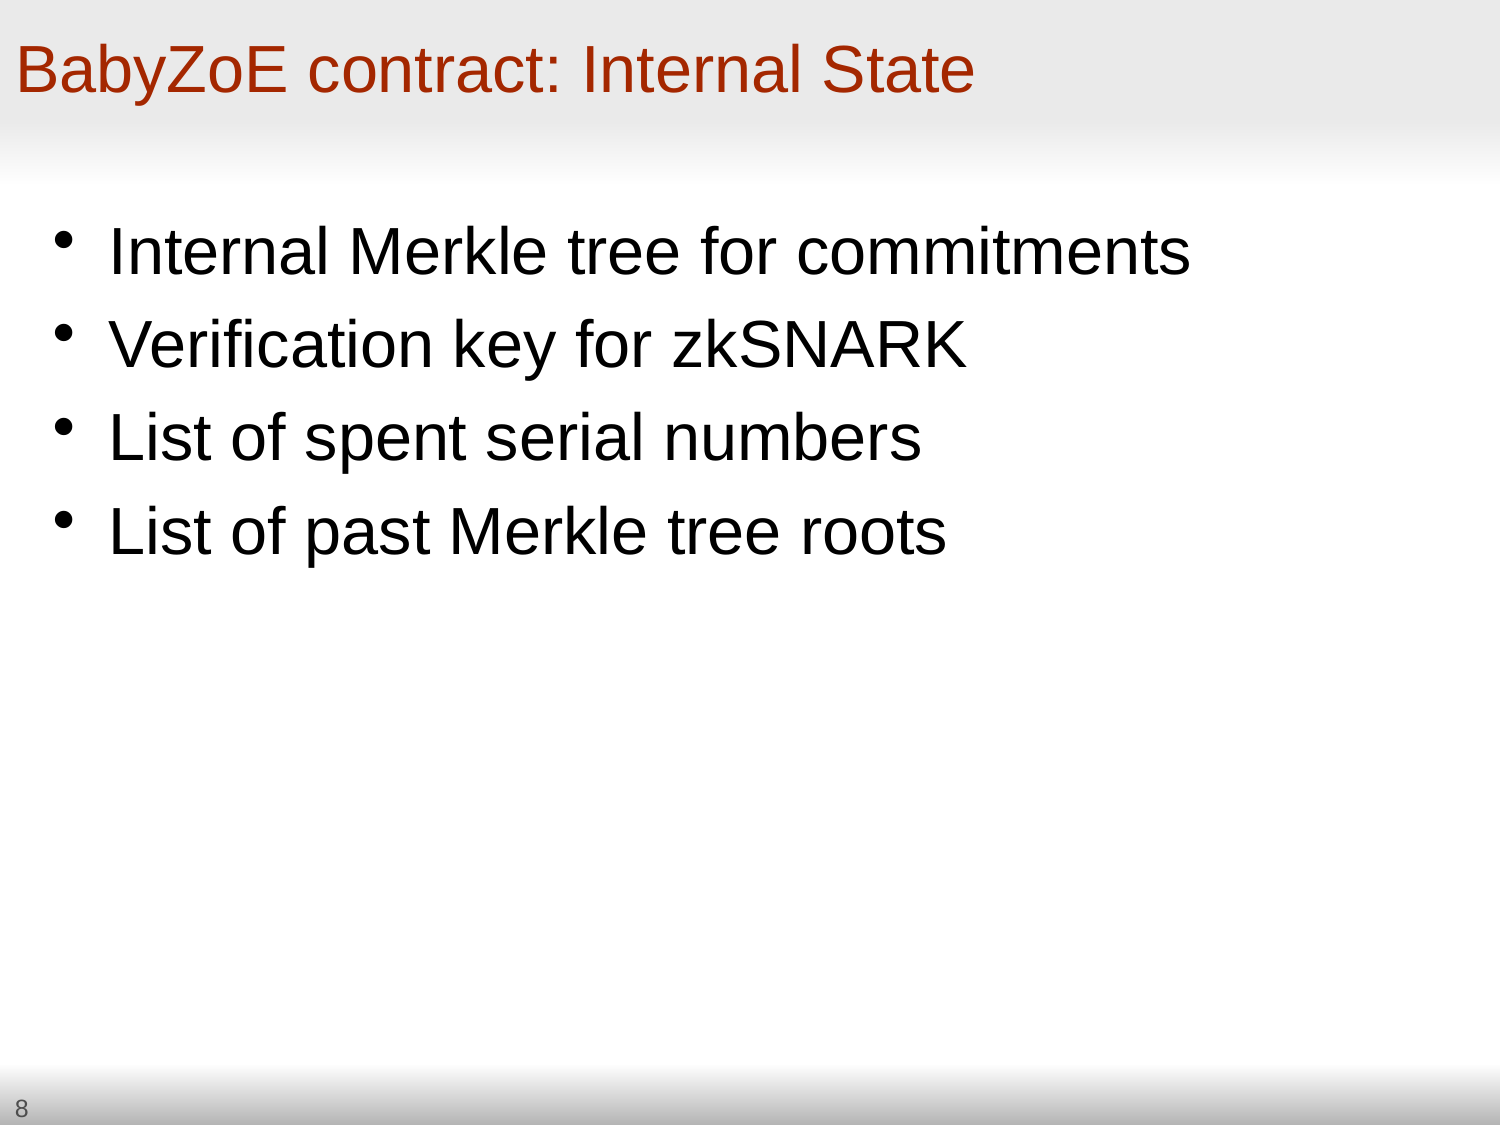

# BabyZoE contract: Internal State
Internal Merkle tree for commitments
Verification key for zkSNARK
List of spent serial numbers
List of past Merkle tree roots